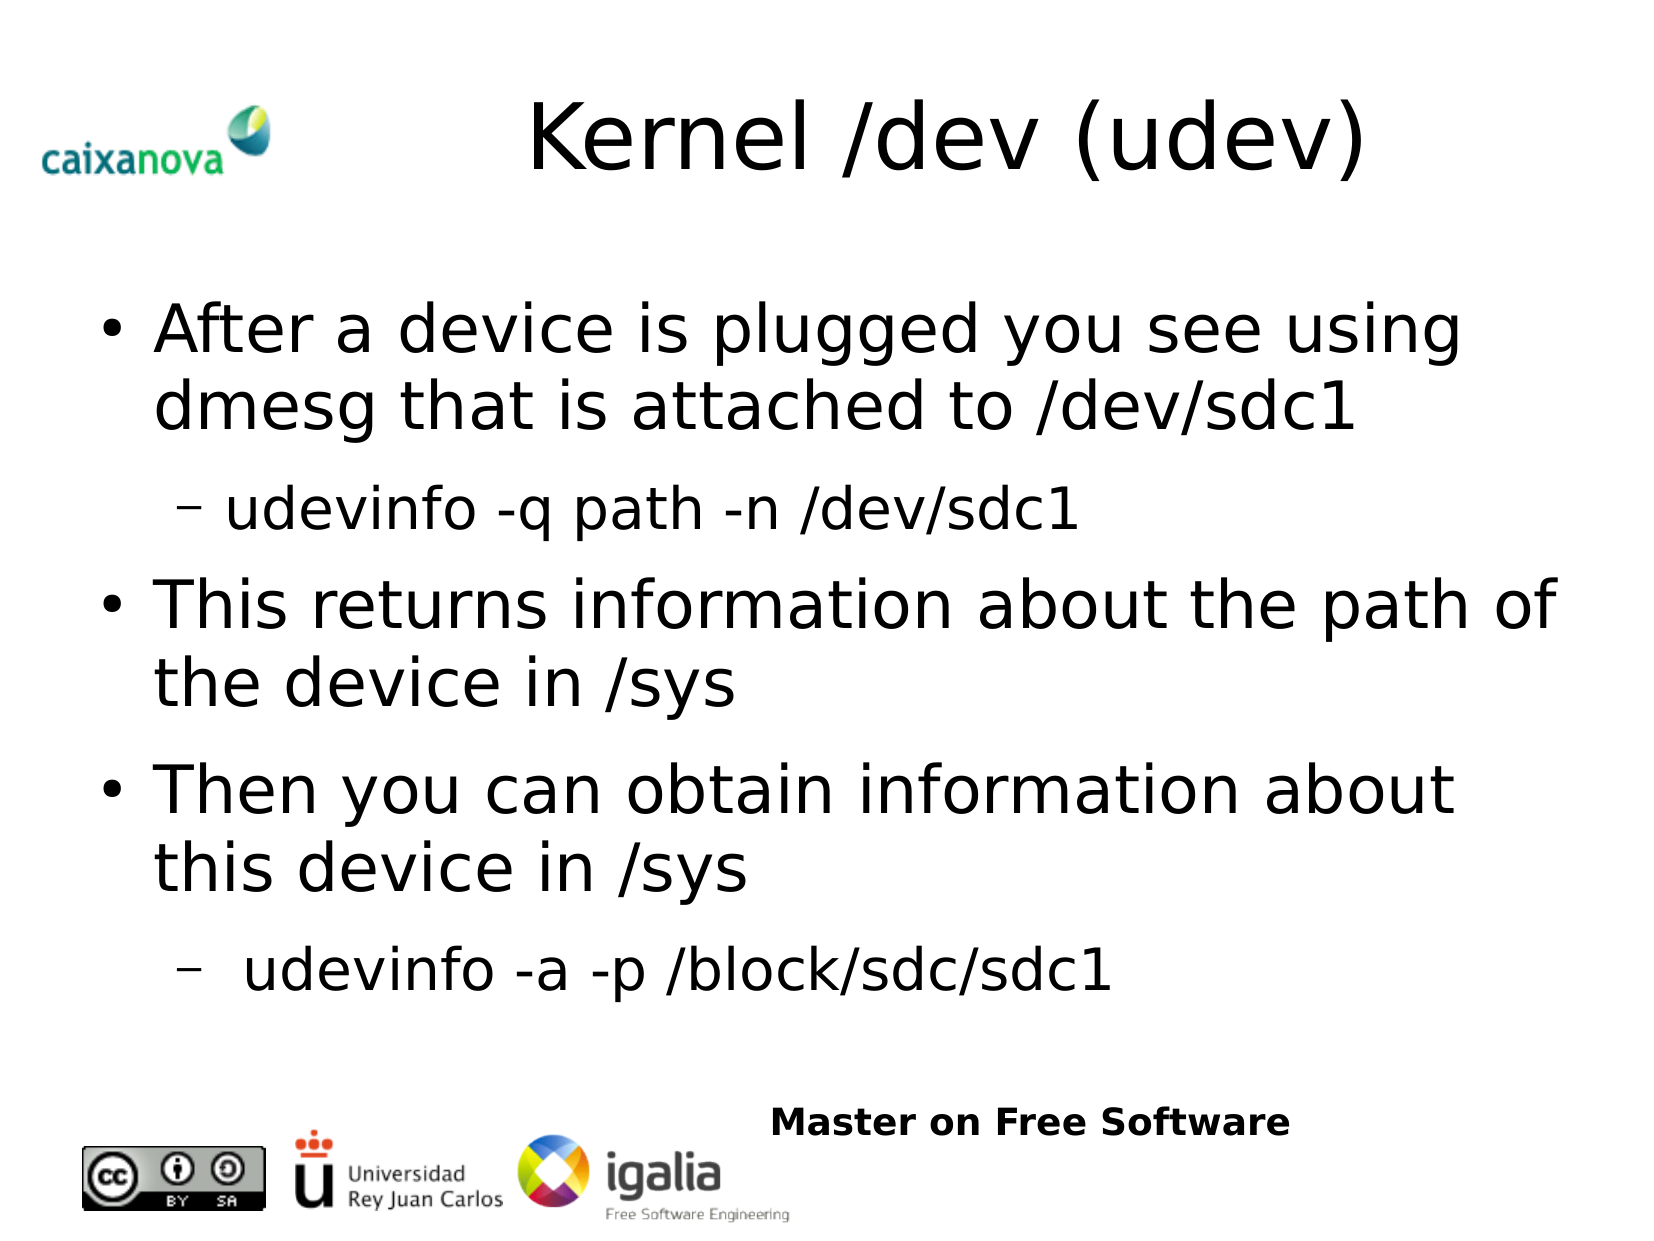

# Kernel /dev (udev)
After a device is plugged you see using dmesg that is attached to /dev/sdc1
udevinfo -q path -n /dev/sdc1
This returns information about the path of the device in /sys
Then you can obtain information about this device in /sys
 udevinfo -a -p /block/sdc/sdc1